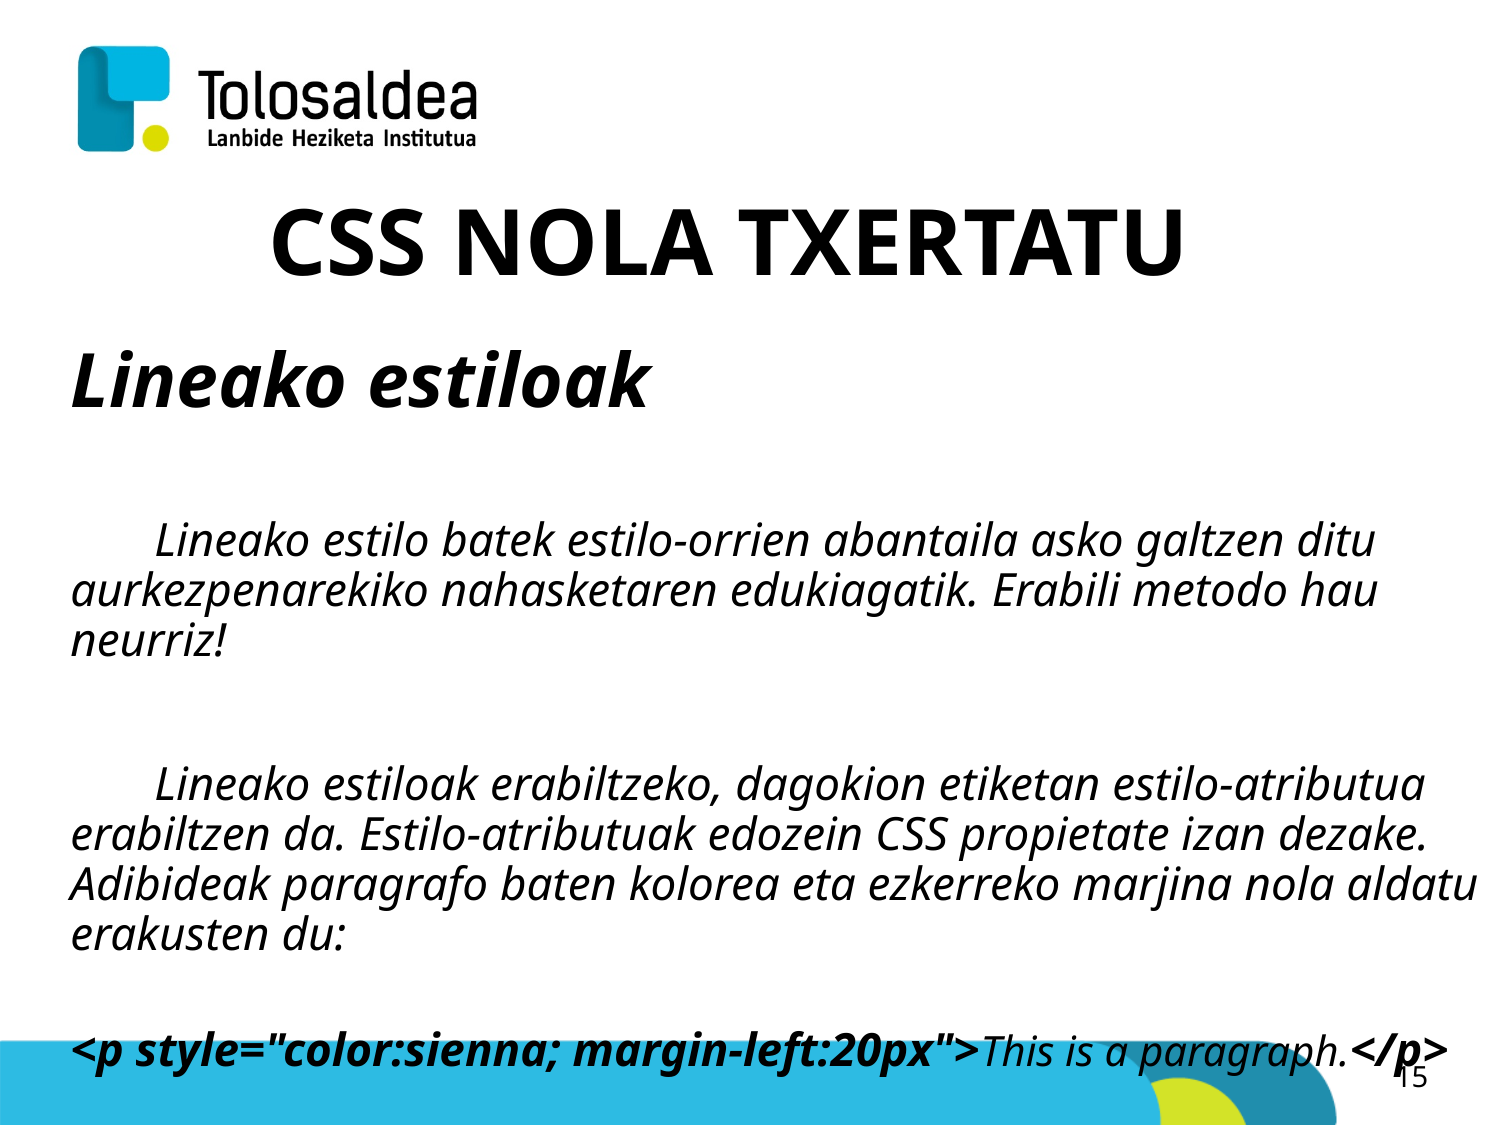

# CSS NOLA TXERTATU
Lineako estiloak
 Lineako estilo batek estilo-orrien abantaila asko galtzen ditu aurkezpenarekiko nahasketaren edukiagatik. Erabili metodo hau neurriz!
 Lineako estiloak erabiltzeko, dagokion etiketan estilo-atributua erabiltzen da. Estilo-atributuak edozein CSS propietate izan dezake. Adibideak paragrafo baten kolorea eta ezkerreko marjina nola aldatu erakusten du:
<p style="color:sienna; margin-left:20px">This is a paragraph.</p>